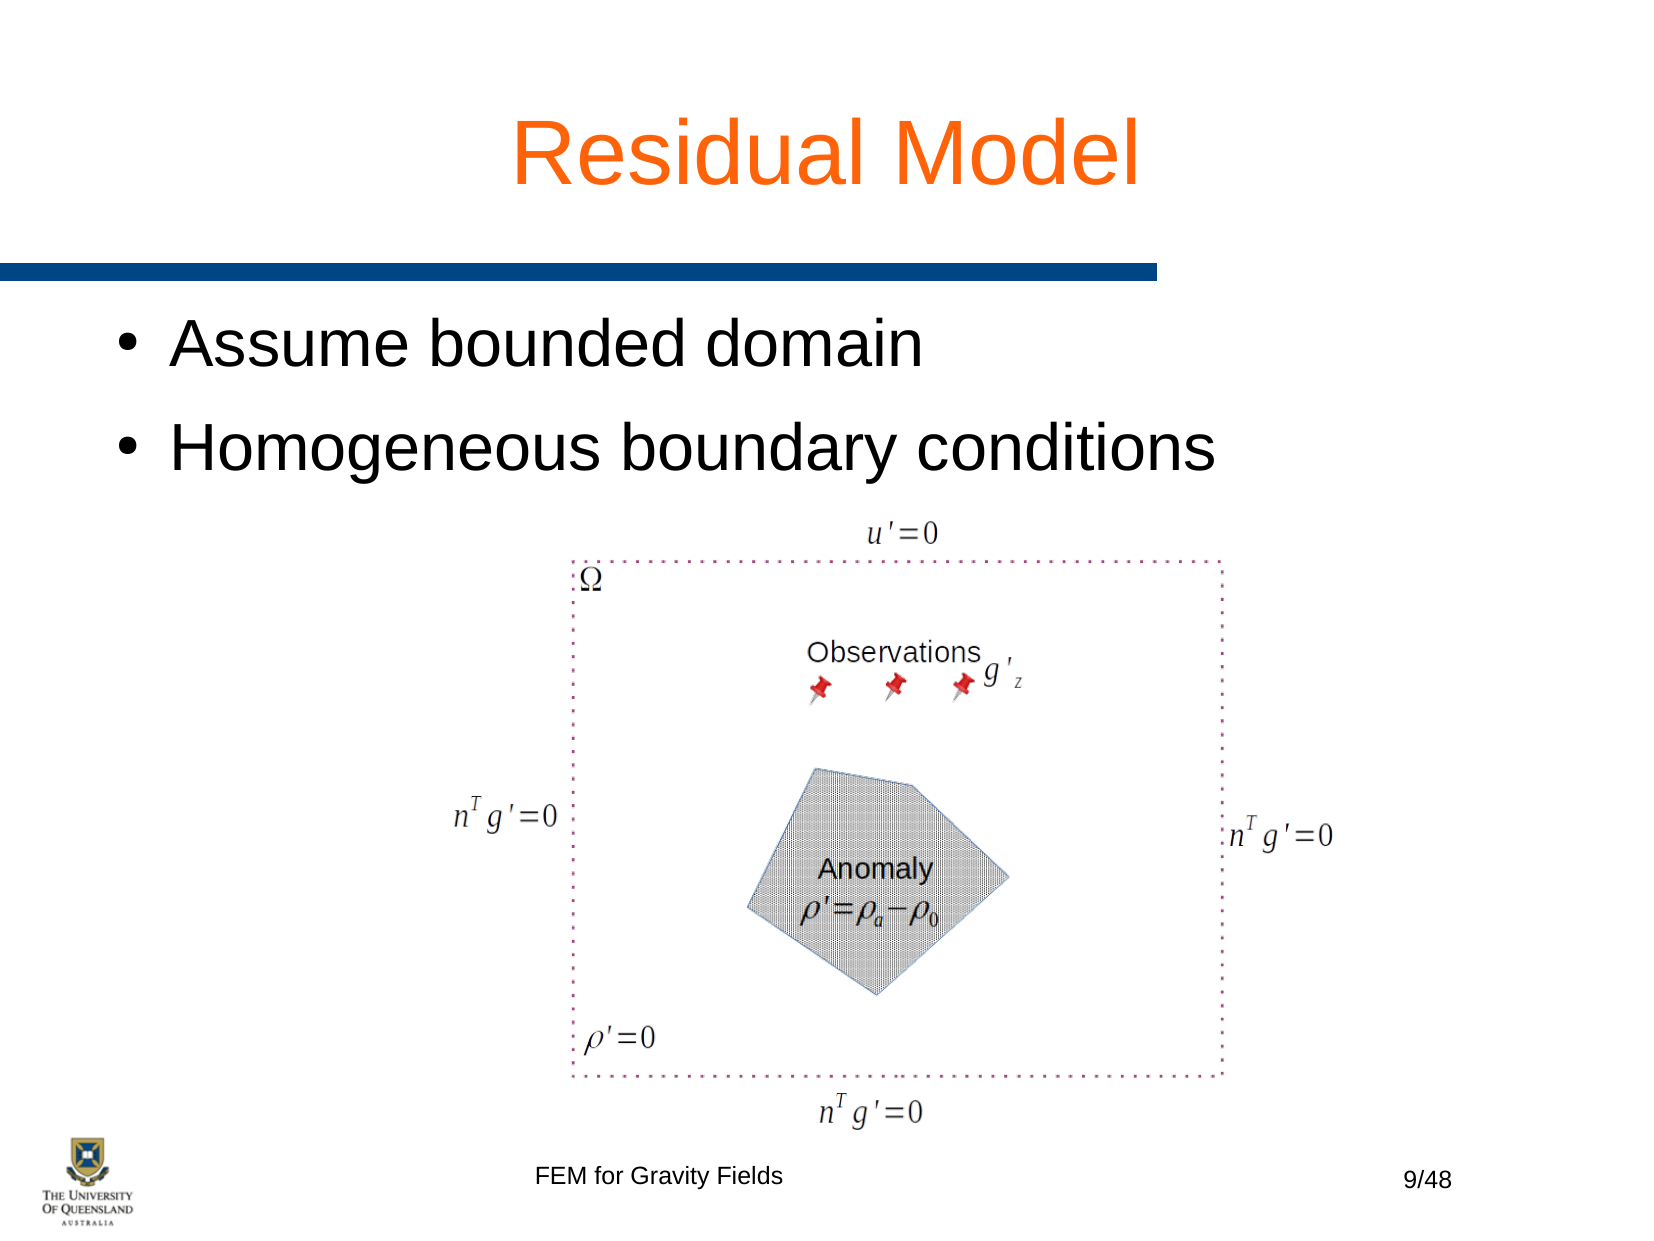

# Residual Model
Assume bounded domain
Homogeneous boundary conditions